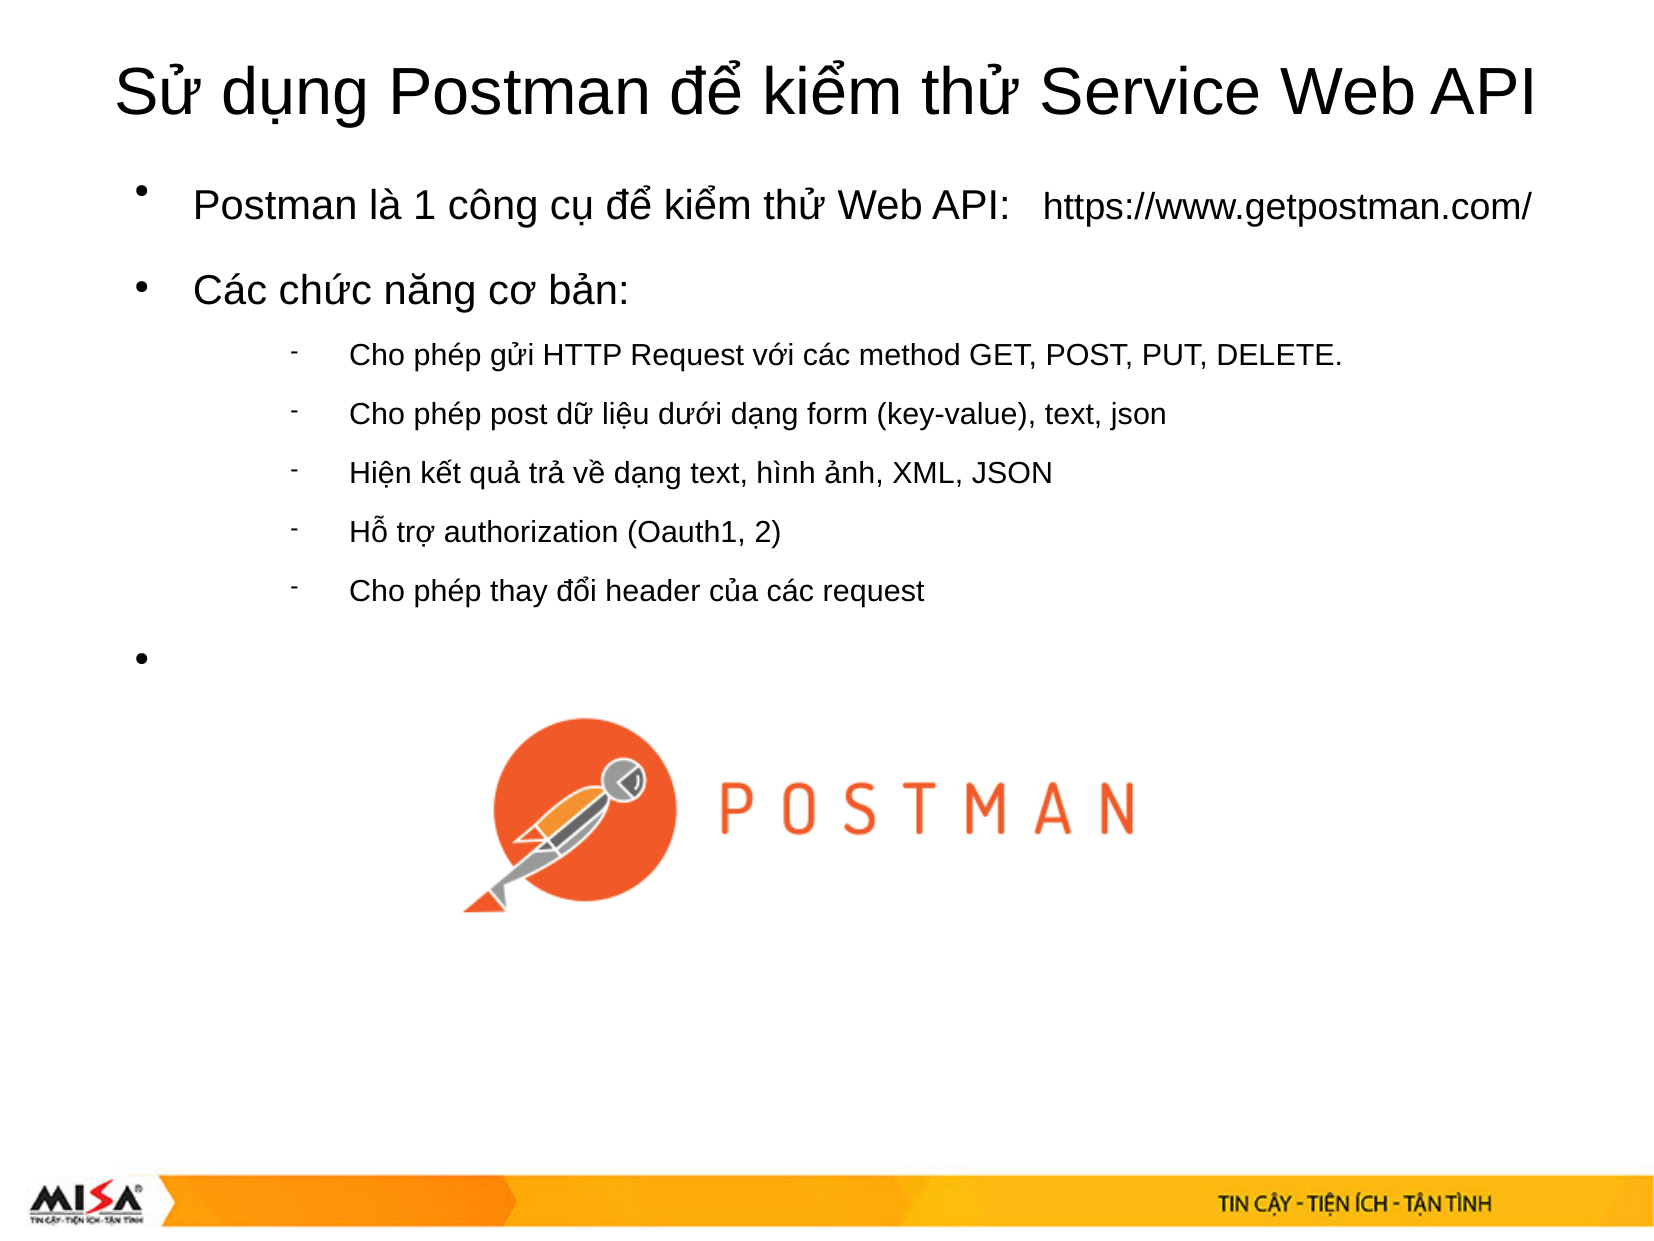

# Sử dụng Postman để kiểm thử Service Web API
Postman là 1 công cụ để kiểm thử Web API:  https://www.getpostman.com/
Các chức năng cơ bản:
Cho phép gửi HTTP Request với các method GET, POST, PUT, DELETE.
Cho phép post dữ liệu dưới dạng form (key-value), text, json
Hiện kết quả trả về dạng text, hình ảnh, XML, JSON
Hỗ trợ authorization (Oauth1, 2)
Cho phép thay đổi header của các request